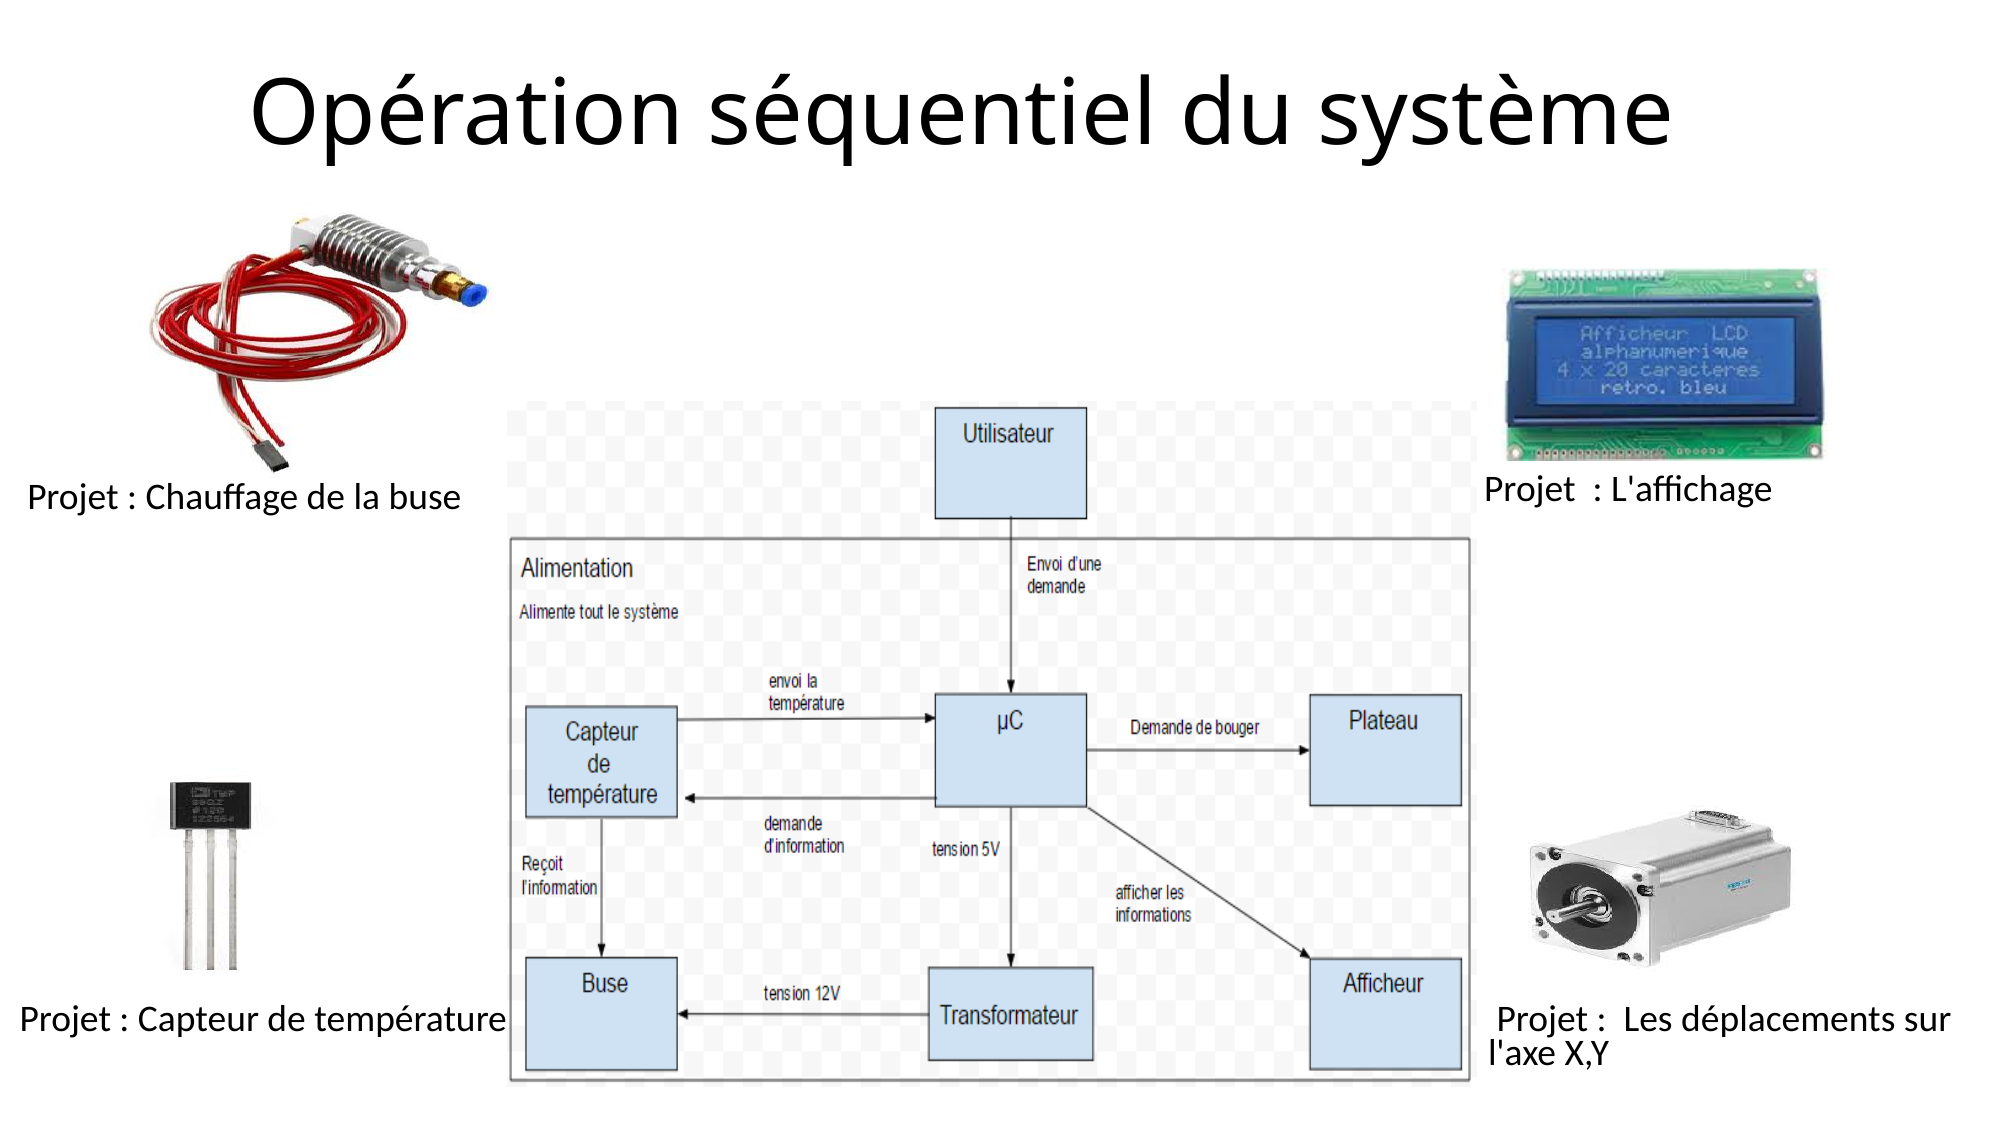

# Opération séquentiel du système
 Projet  : L'affichage
 Projet : Chauffage de la buse
 Projet : Capteur de température
 Projet : Les déplacements sur l'axe X,Y